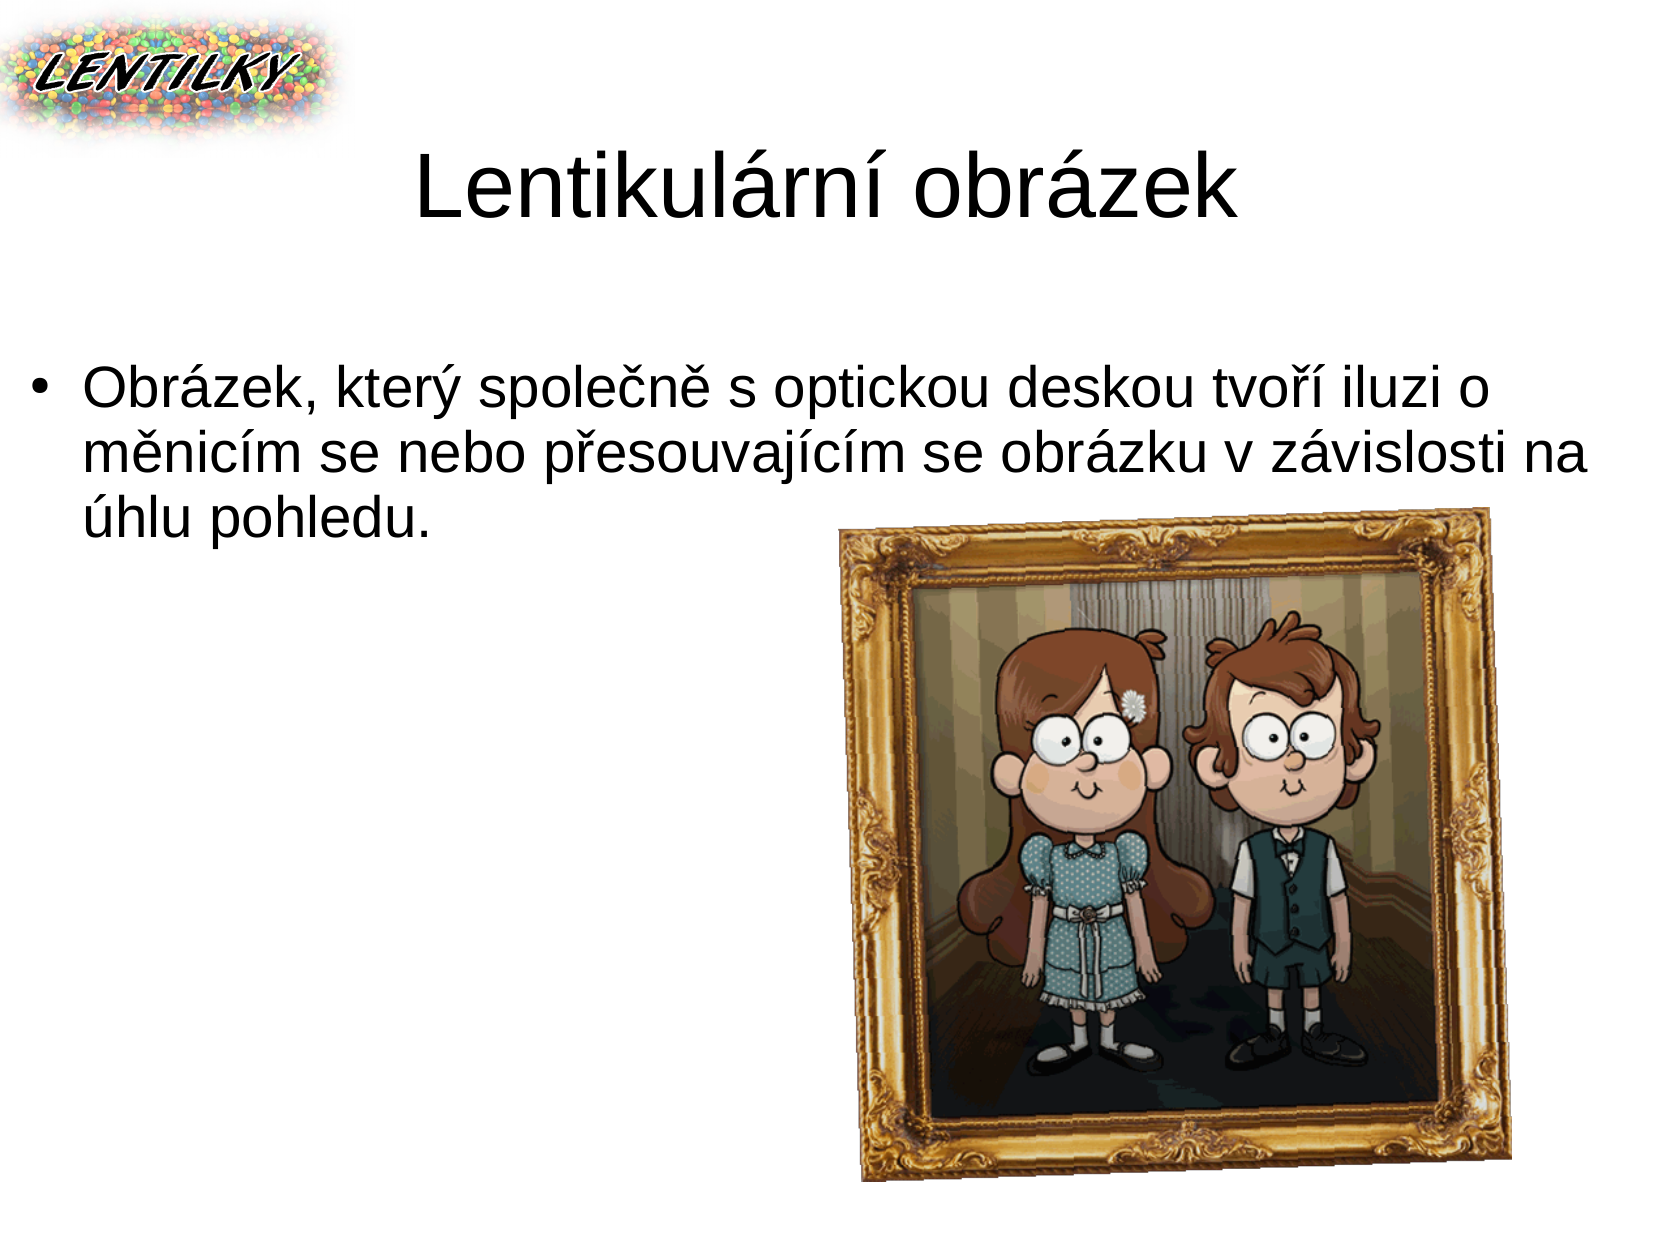

# Lentikulární obrázek
Obrázek, který společně s optickou deskou tvoří iluzi o měnicím se nebo přesouvajícím se obrázku v závislosti na úhlu pohledu.